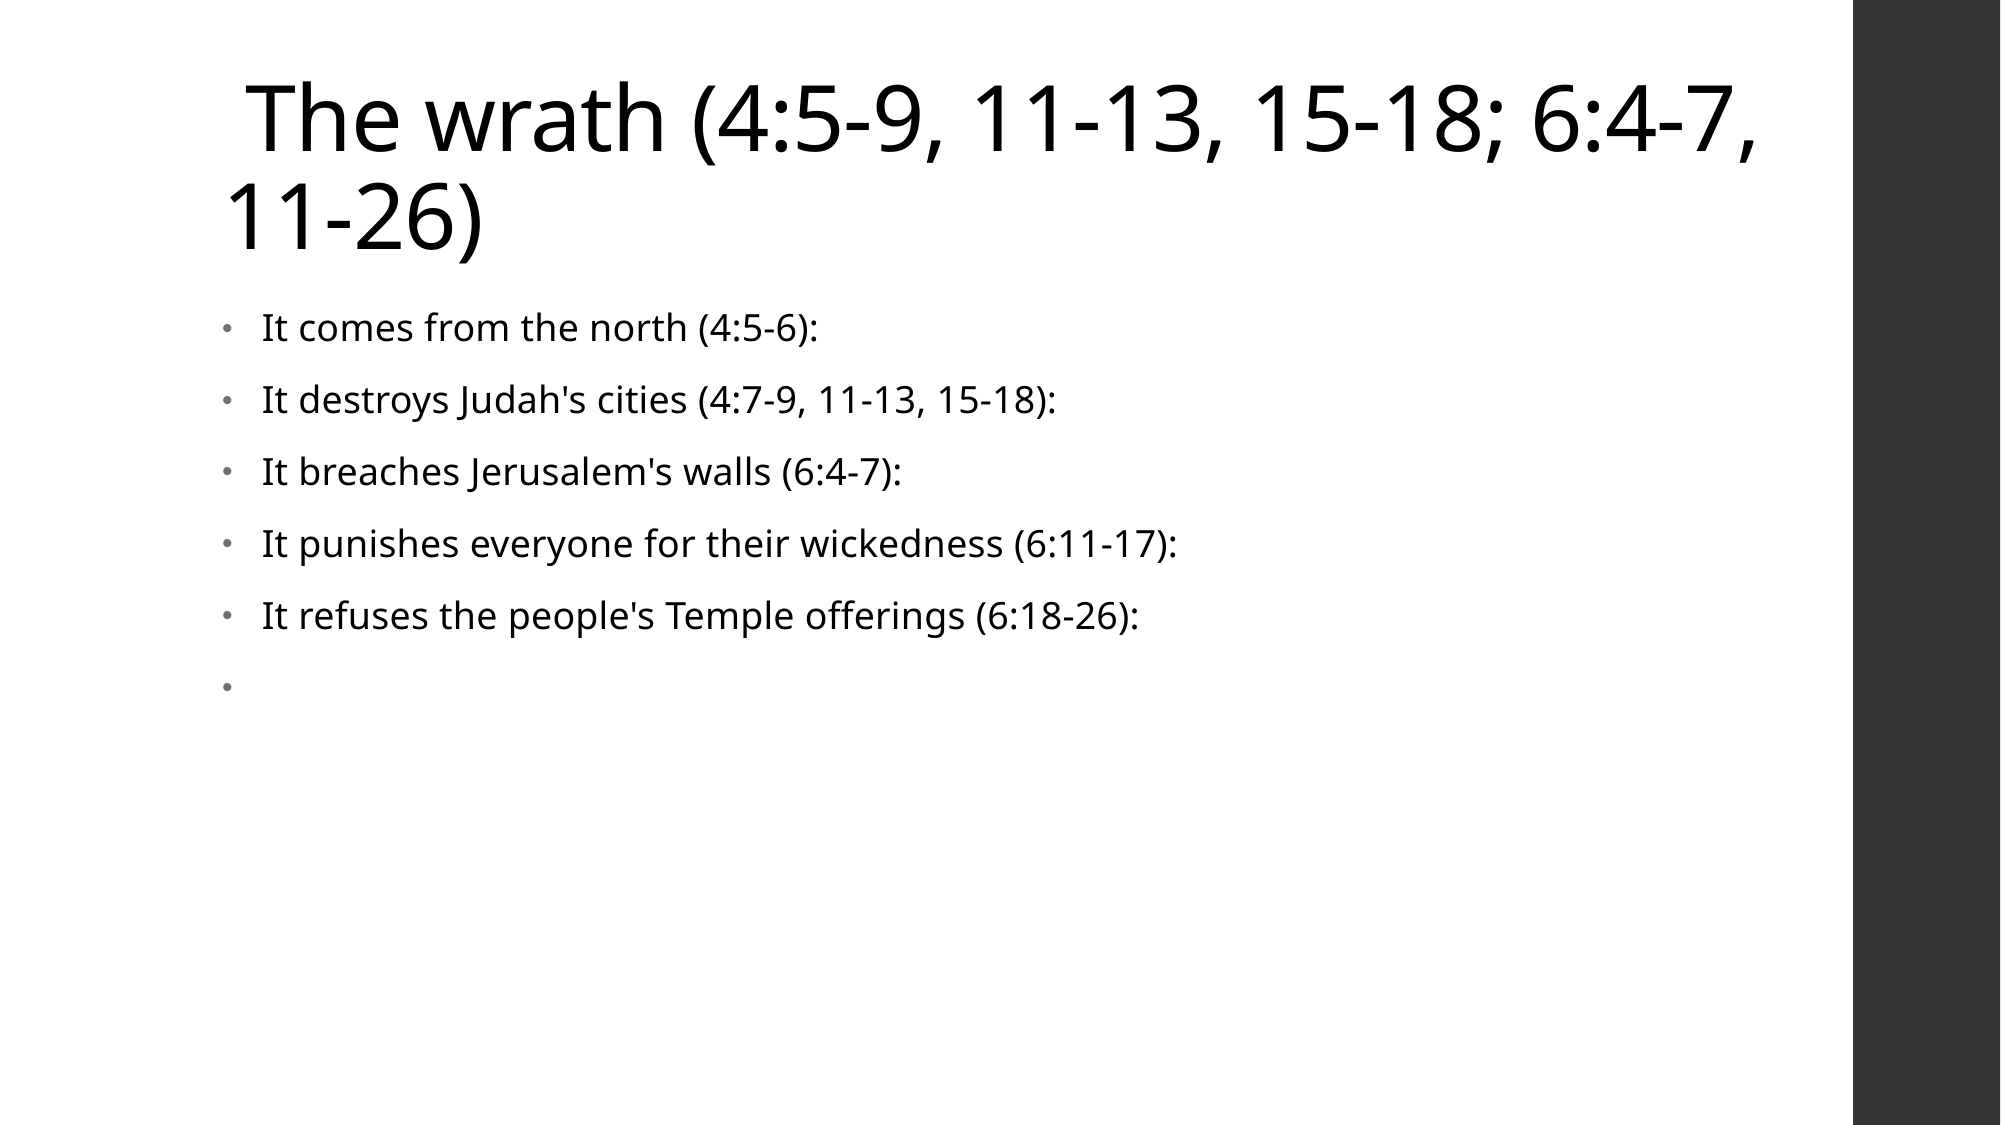

# The wrath (4:5-9, 11-13, 15-18; 6:4-7, 11-26)
 It comes from the north (4:5-6):
 It destroys Judah's cities (4:7-9, 11-13, 15-18):
 It breaches Jerusalem's walls (6:4-7):
 It punishes everyone for their wickedness (6:11-17):
 It refuses the people's Temple offerings (6:18-26):